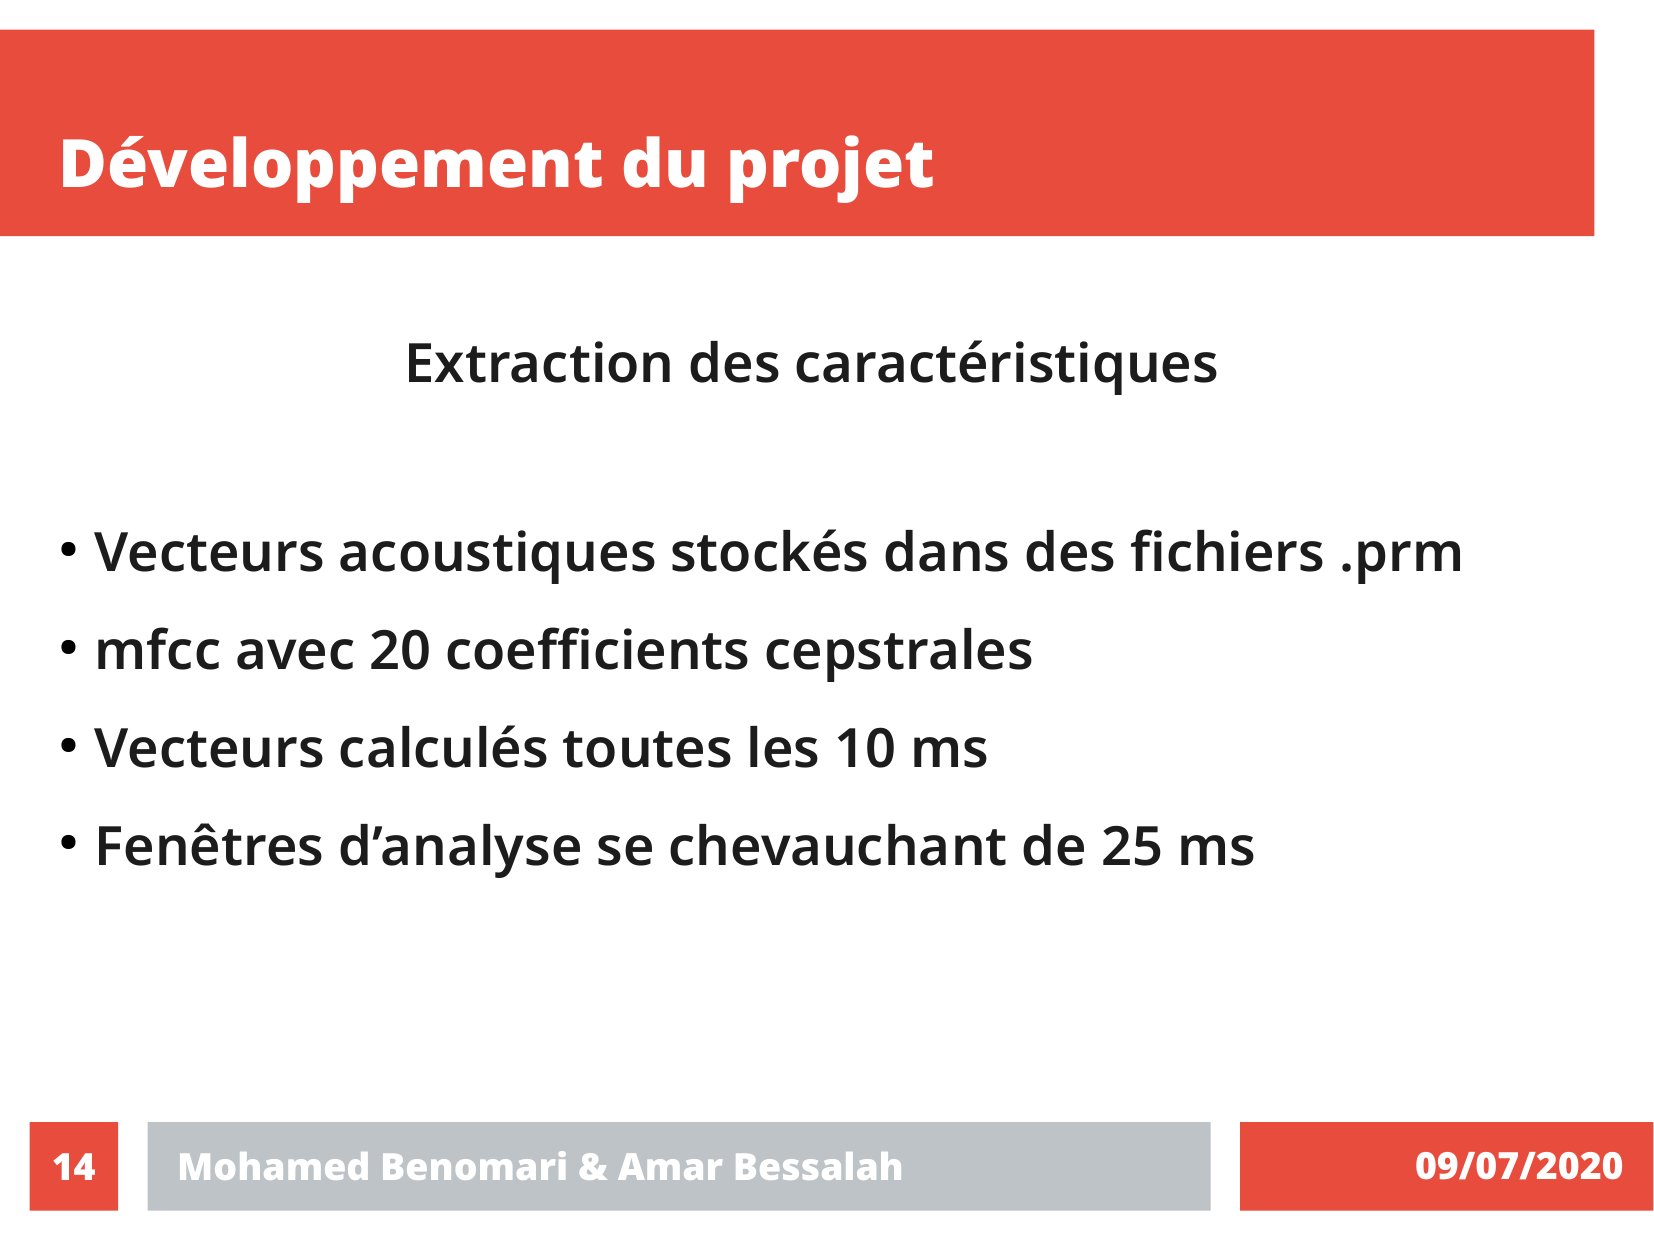

# Développement du projet
Extraction des caractéristiques
Vecteurs acoustiques stockés dans des fichiers .prm
mfcc avec 20 coefficients cepstrales
Vecteurs calculés toutes les 10 ms
Fenêtres d’analyse se chevauchant de 25 ms
14
Mohamed Benomari & Amar Bessalah
09/07/2020